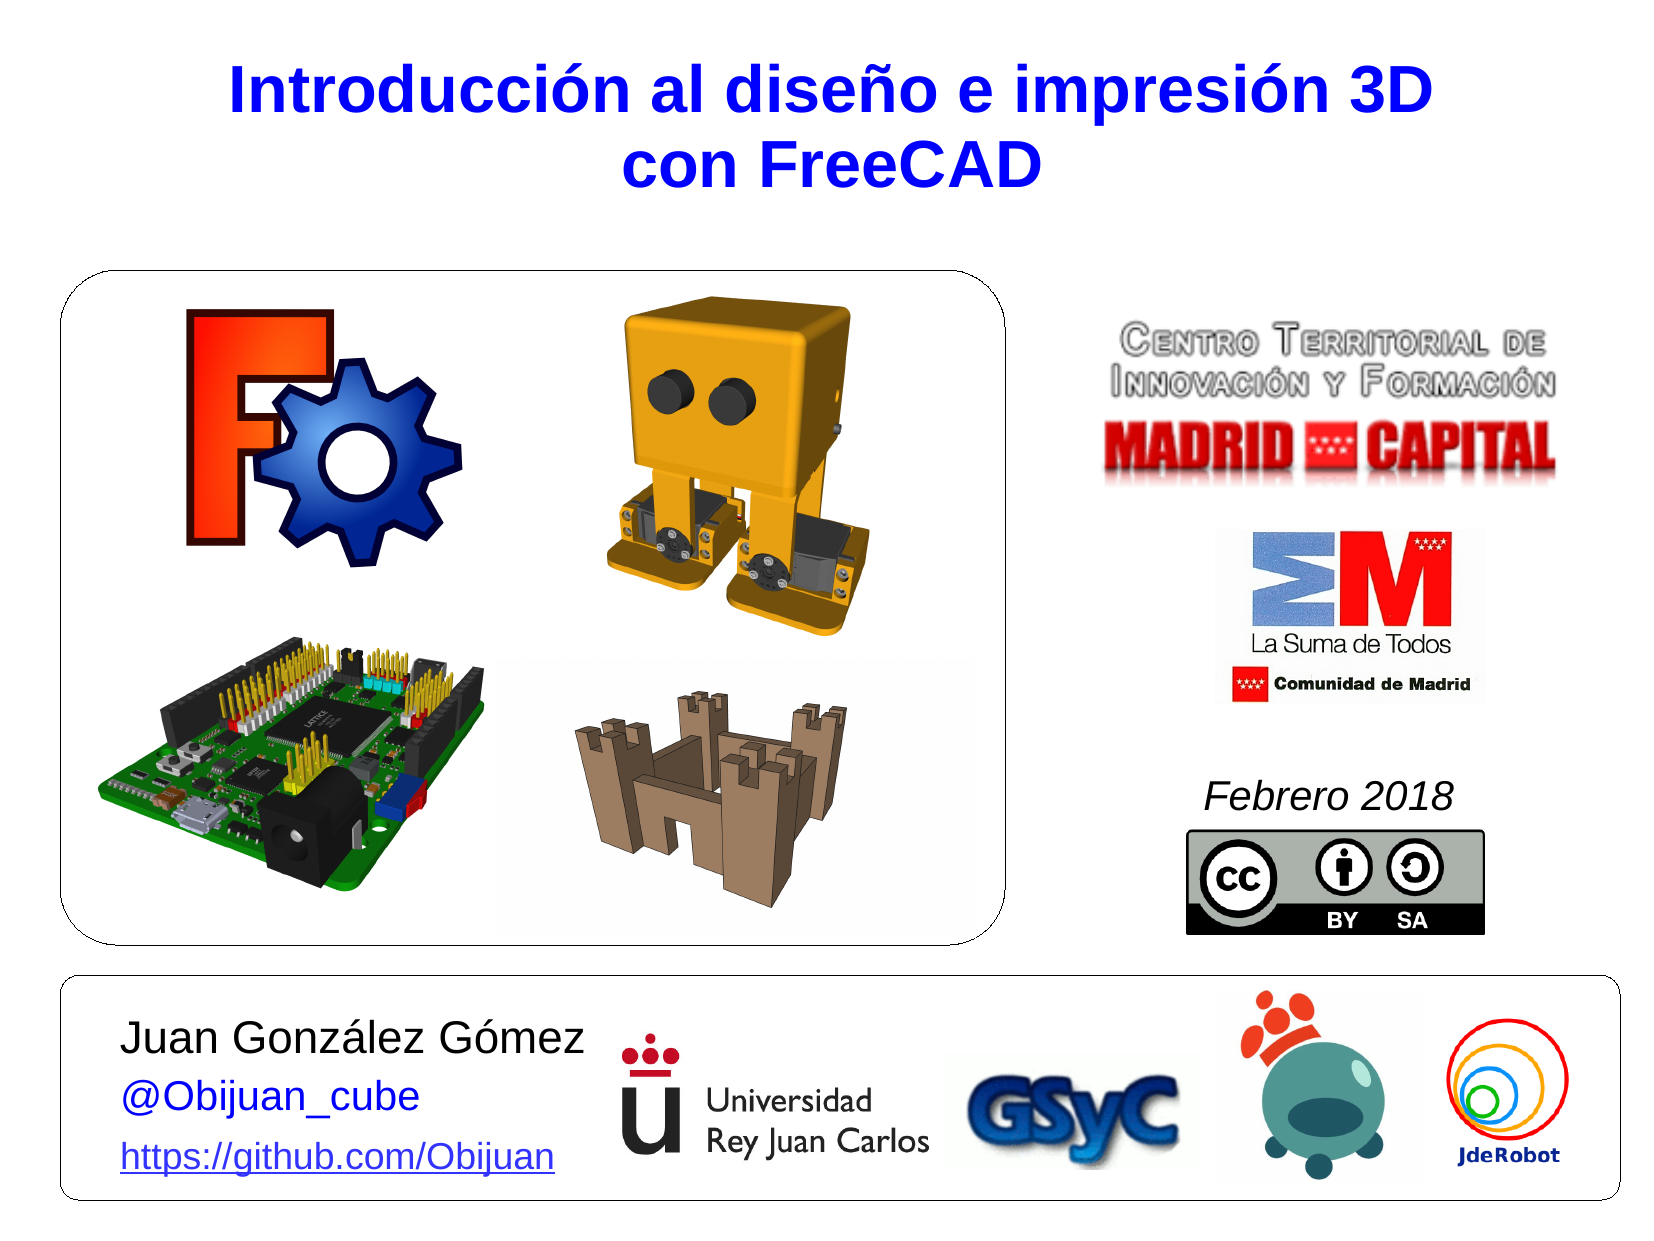

# Introducción al diseño e impresión 3D con FreeCAD
Febrero 2018
Juan González Gómez
@Obijuan_cube
https://github.com/Obijuan